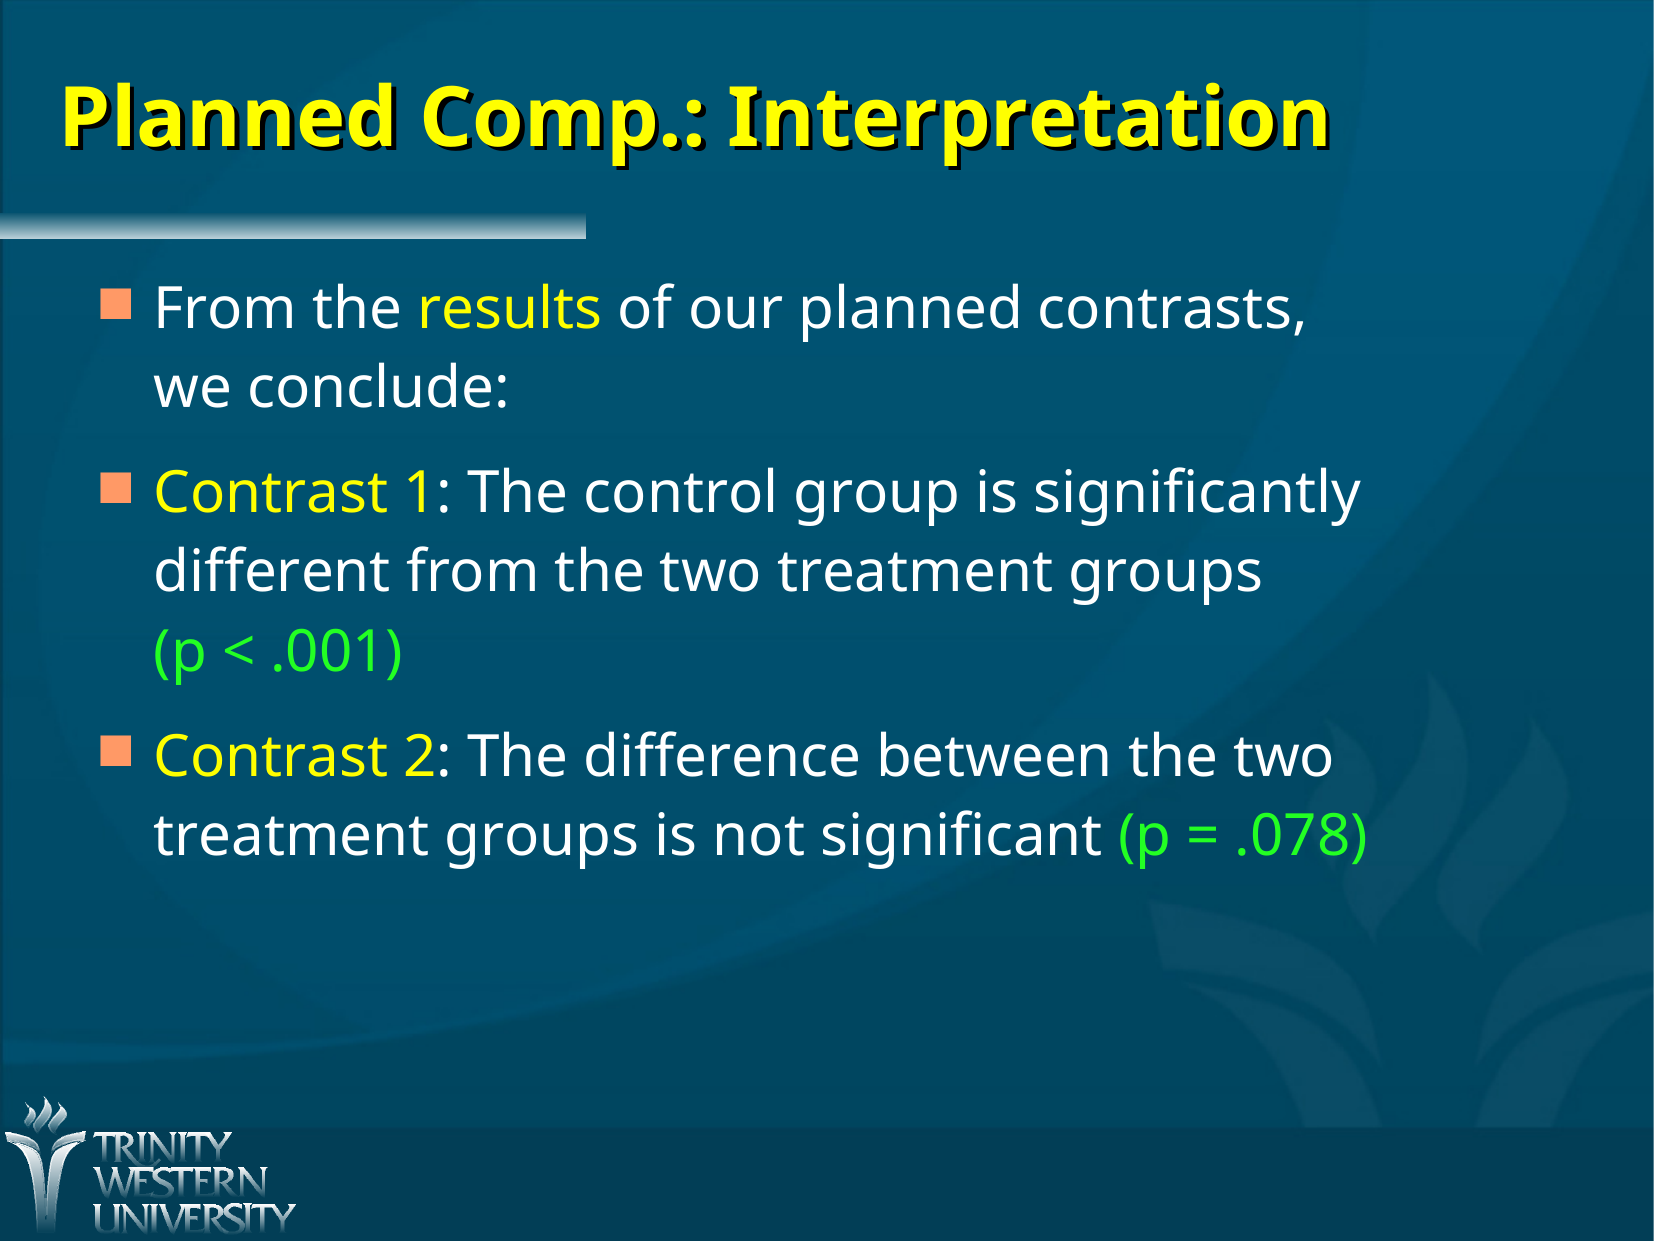

# Planned Comp.: Interpretation
From the results of our planned contrasts,
we conclude:
Contrast 1: The control group is significantly different from the two treatment groups
(p < .001)
Contrast 2: The difference between the two treatment groups is not significant (p = .078)